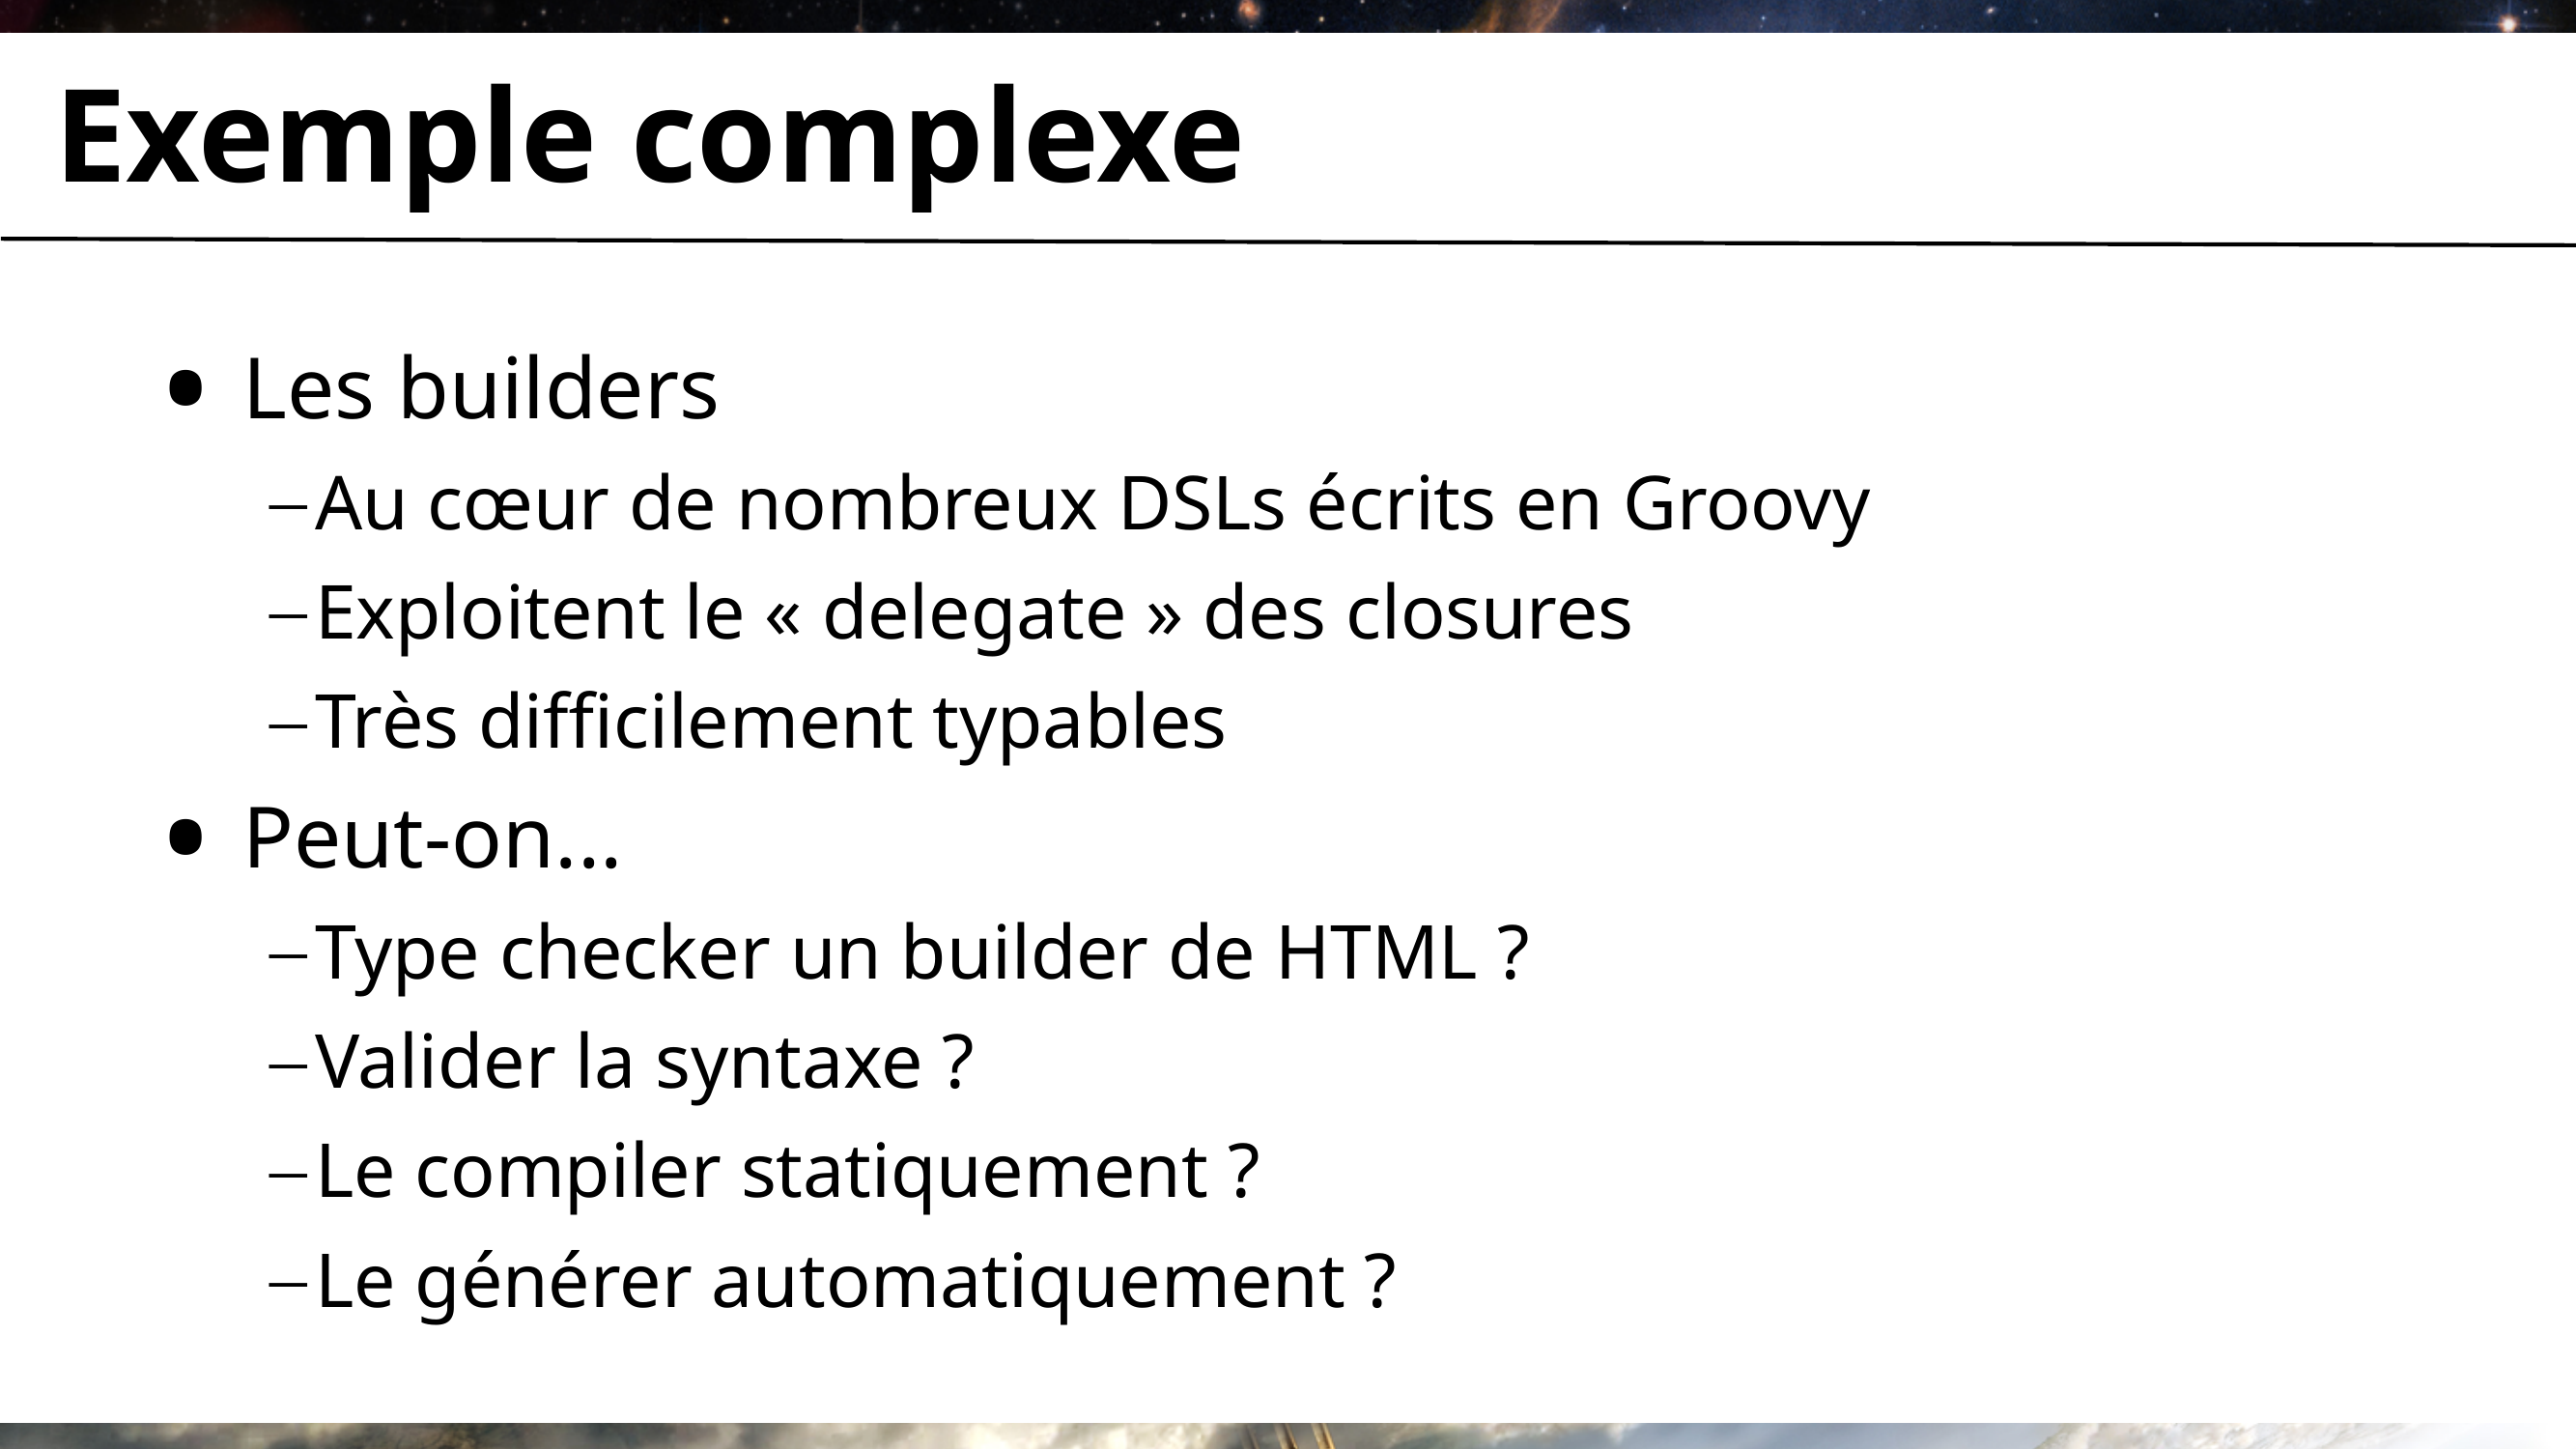

# Exemple complexe
Les builders
Au cœur de nombreux DSLs écrits en Groovy
Exploitent le « delegate » des closures
Très difficilement typables
Peut-on...
Type checker un builder de HTML ?
Valider la syntaxe ?
Le compiler statiquement ?
Le générer automatiquement ?